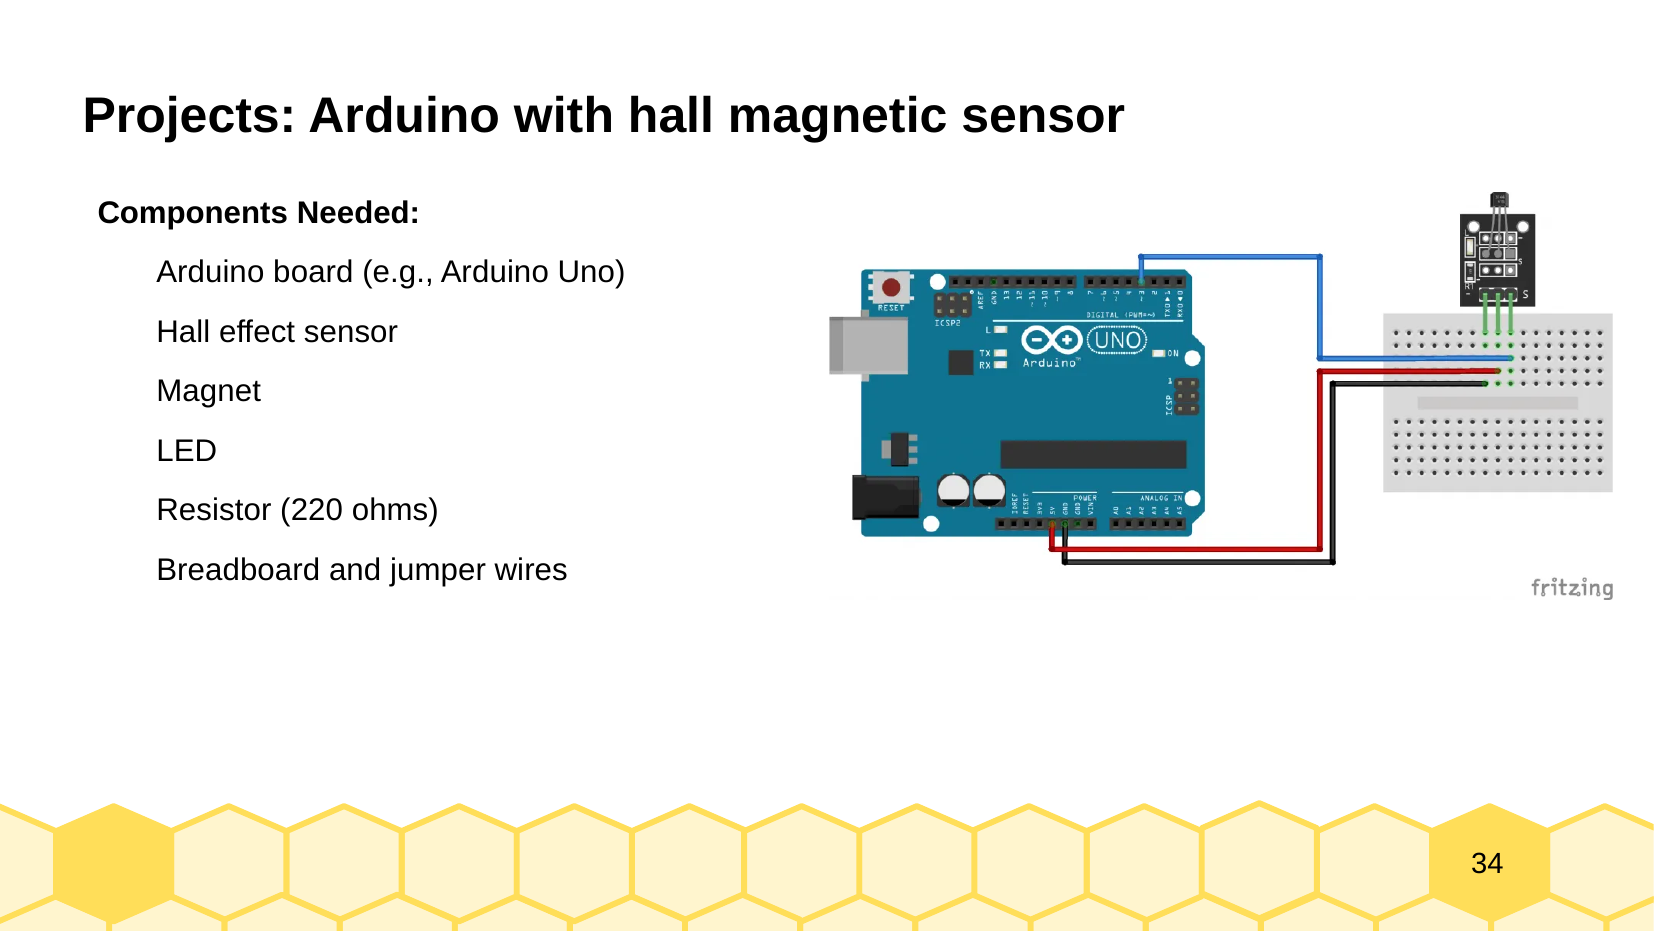

# Projects: Arduino with hall magnetic sensor
Components Needed:
Arduino board (e.g., Arduino Uno)
Hall effect sensor
Magnet
LED
Resistor (220 ohms)
Breadboard and jumper wires